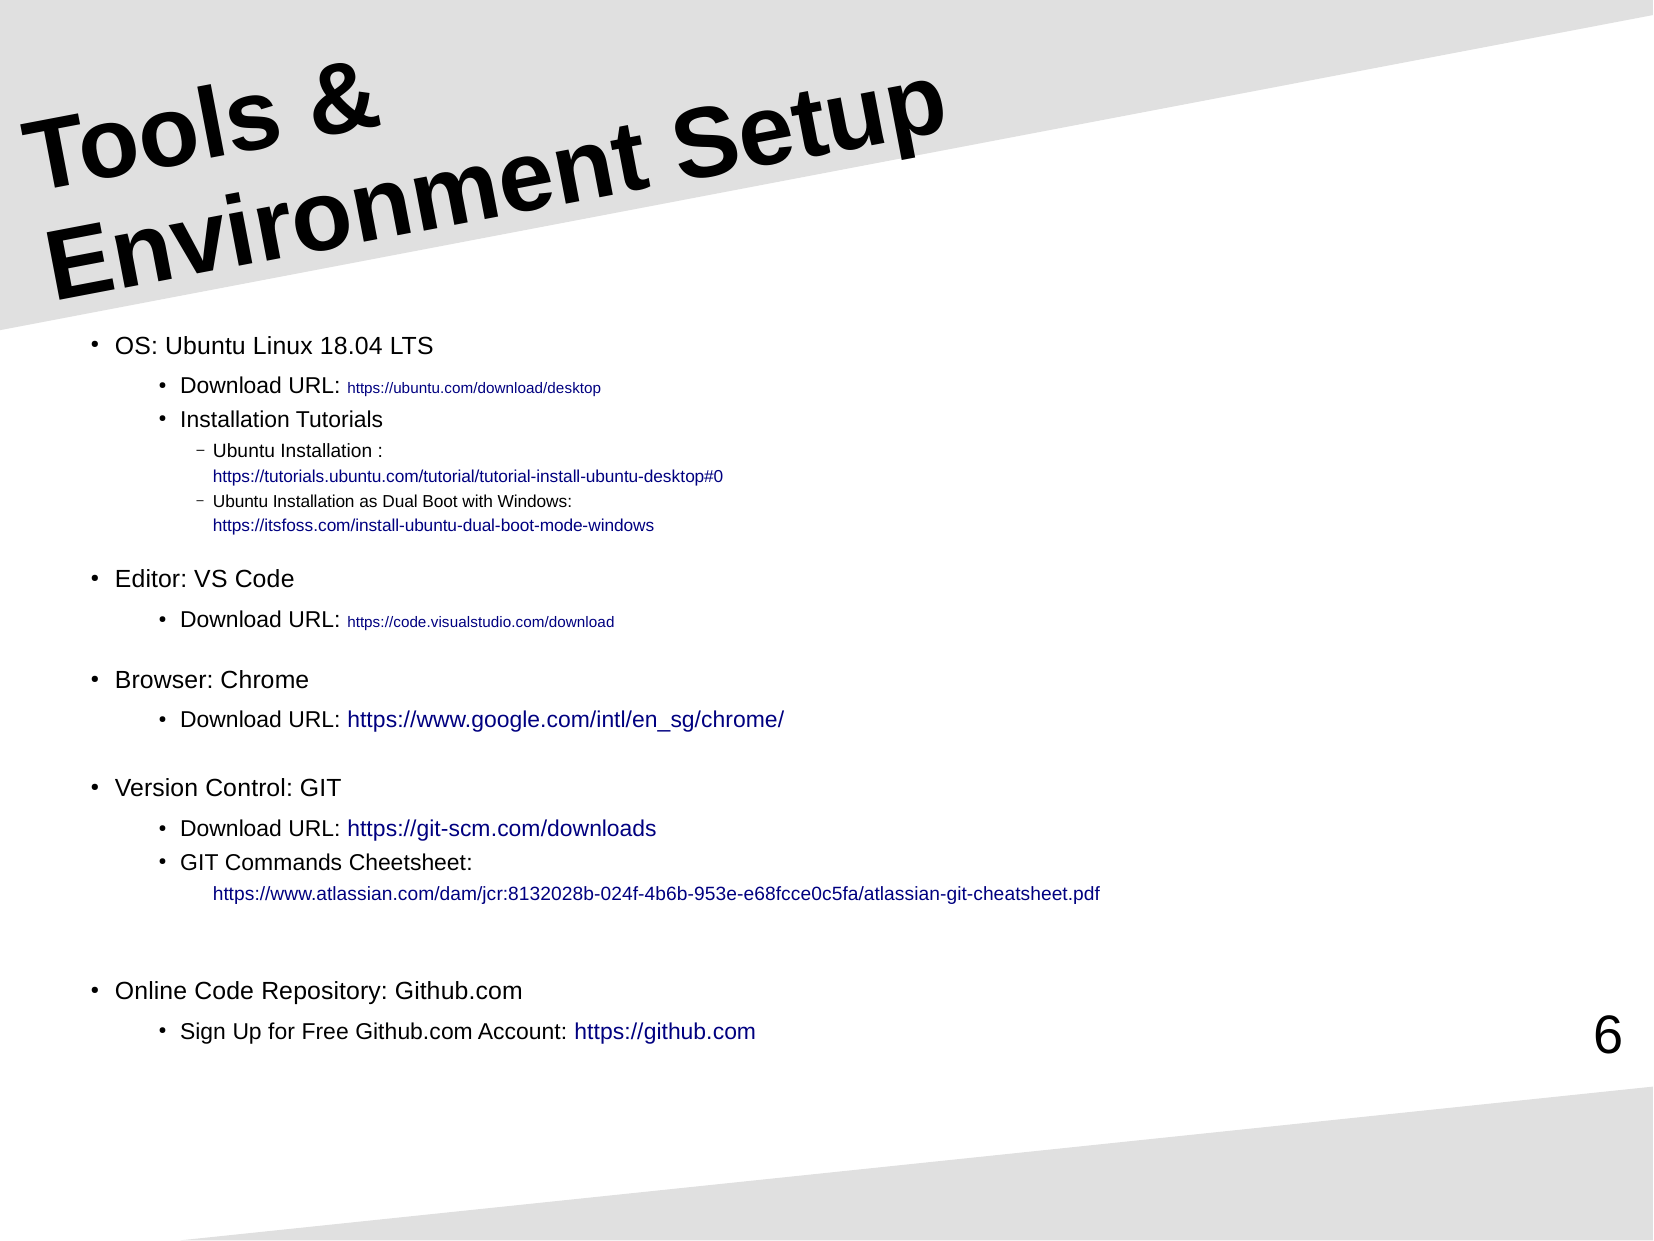

# Tools & Environment Setup
OS: Ubuntu Linux 18.04 LTS
Download URL: https://ubuntu.com/download/desktop
Installation Tutorials
Ubuntu Installation :
https://tutorials.ubuntu.com/tutorial/tutorial-install-ubuntu-desktop#0
Ubuntu Installation as Dual Boot with Windows:
https://itsfoss.com/install-ubuntu-dual-boot-mode-windows
Editor: VS Code
Download URL: https://code.visualstudio.com/download
Browser: Chrome
Download URL: https://www.google.com/intl/en_sg/chrome/
Version Control: GIT
Download URL: https://git-scm.com/downloads
GIT Commands Cheetsheet:
https://www.atlassian.com/dam/jcr:8132028b-024f-4b6b-953e-e68fcce0c5fa/atlassian-git-cheatsheet.pdf
Online Code Repository: Github.com
Sign Up for Free Github.com Account: https://github.com
6